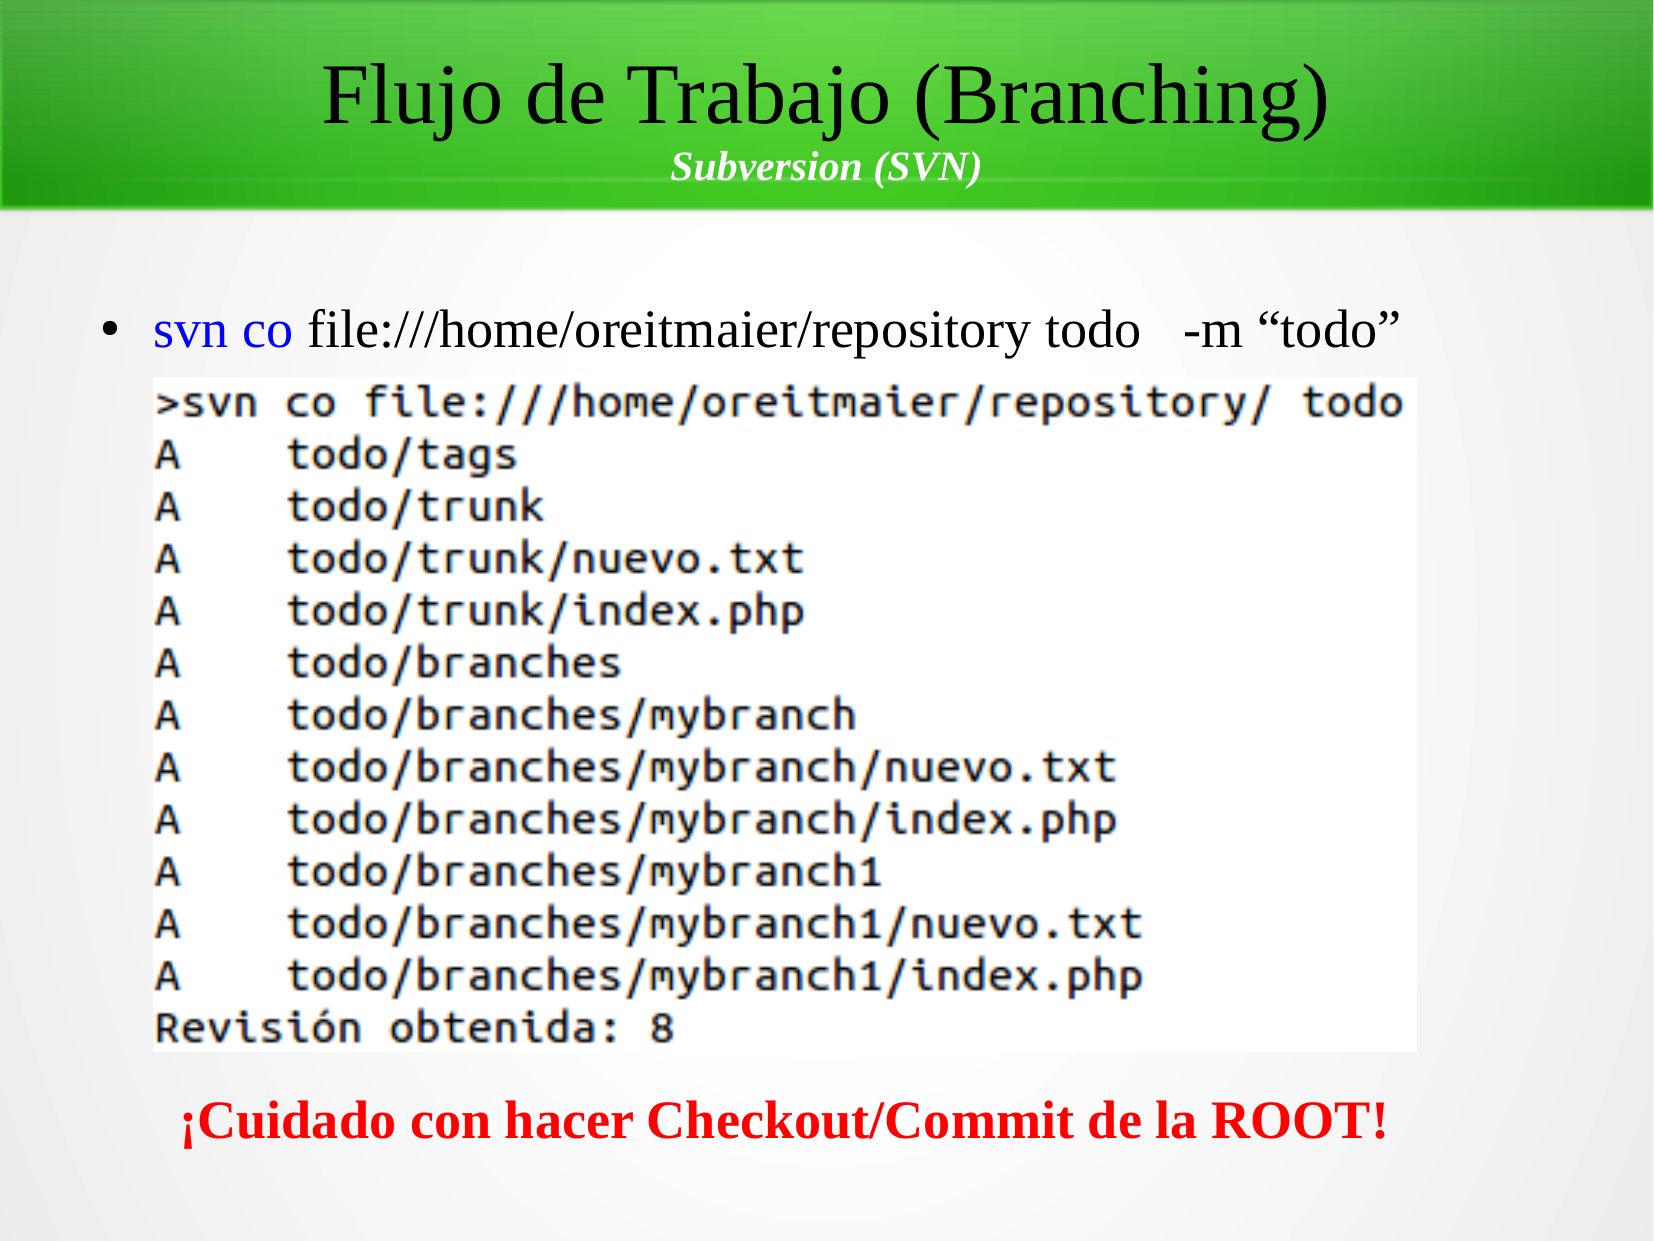

# Flujo de Trabajo (Branching) Subversion (SVN)
svn co file:///home/oreitmaier/repository todo -m “todo”
¡Cuidado con hacer Checkout/Commit de la ROOT!